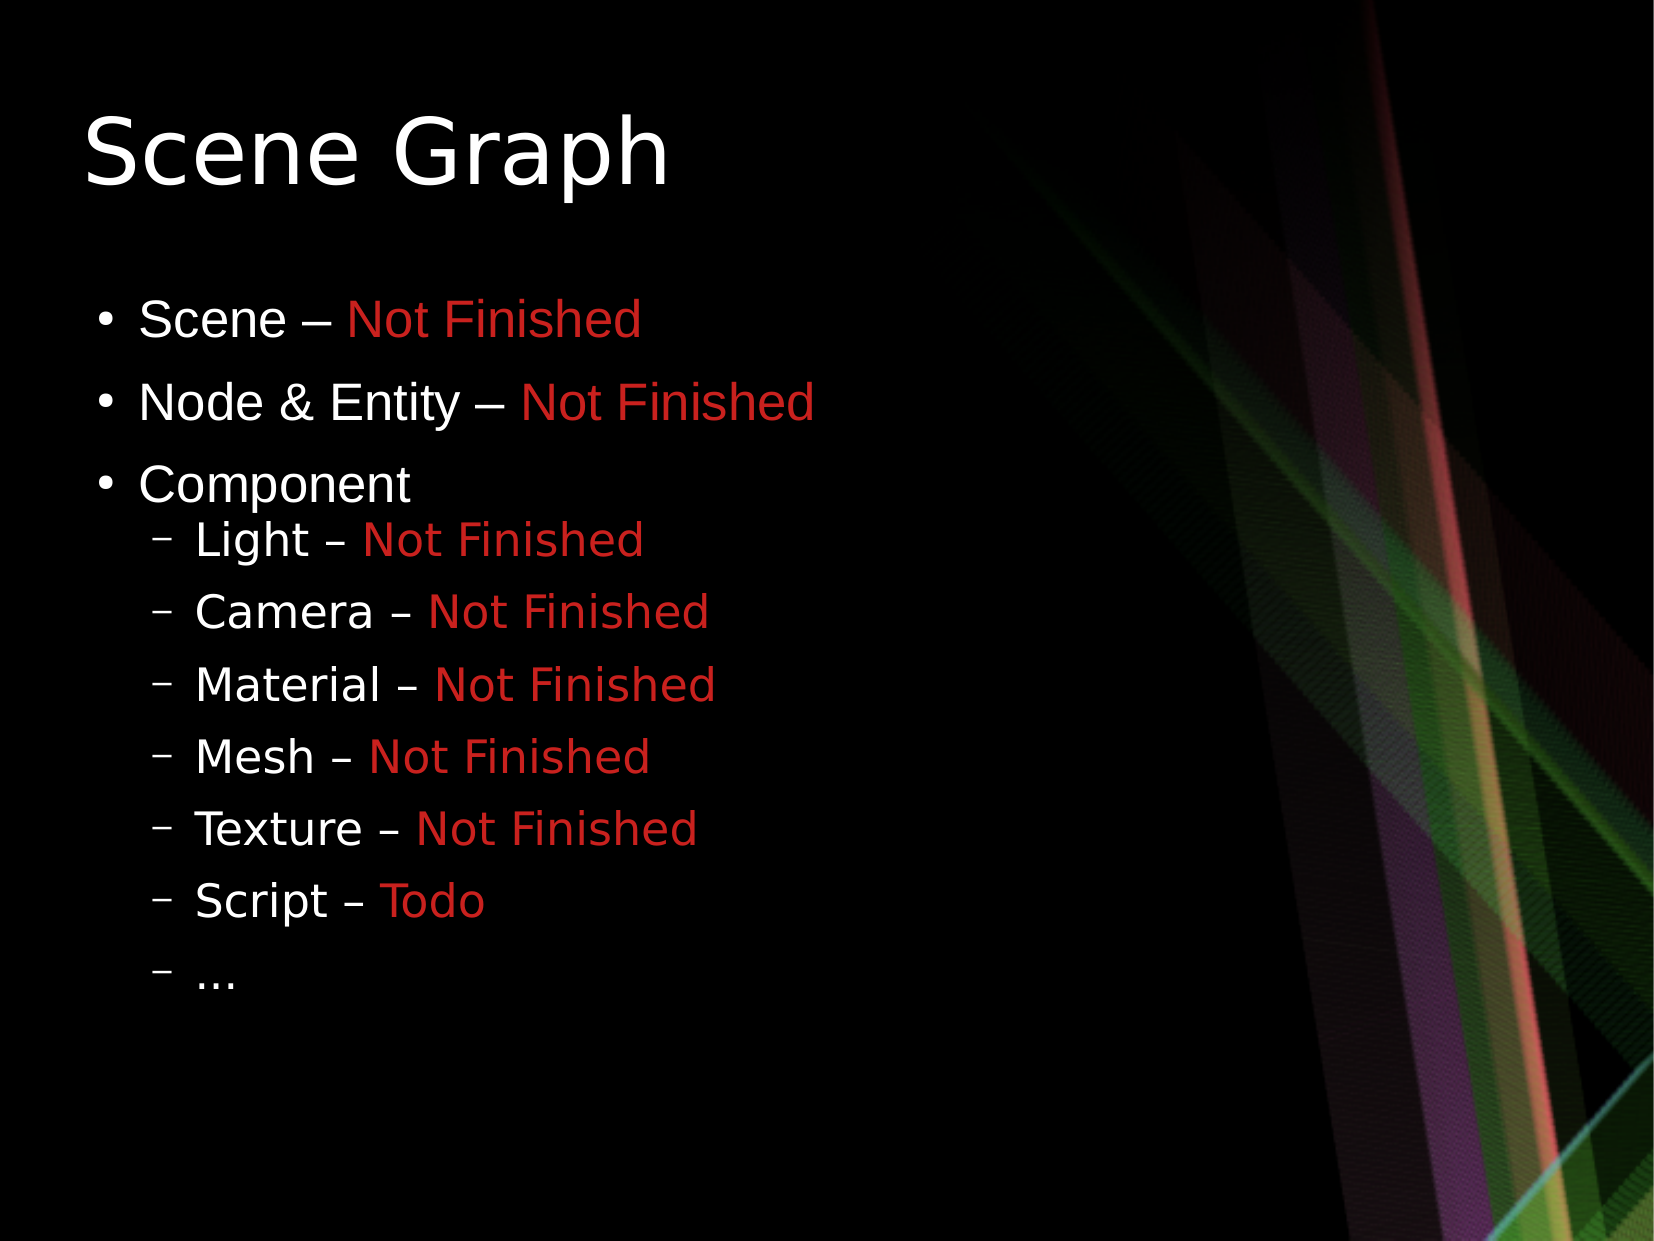

# Scene Graph
Scene – Not Finished
Node & Entity – Not Finished
Component
Light – Not Finished
Camera – Not Finished
Material – Not Finished
Mesh – Not Finished
Texture – Not Finished
Script – Todo
...